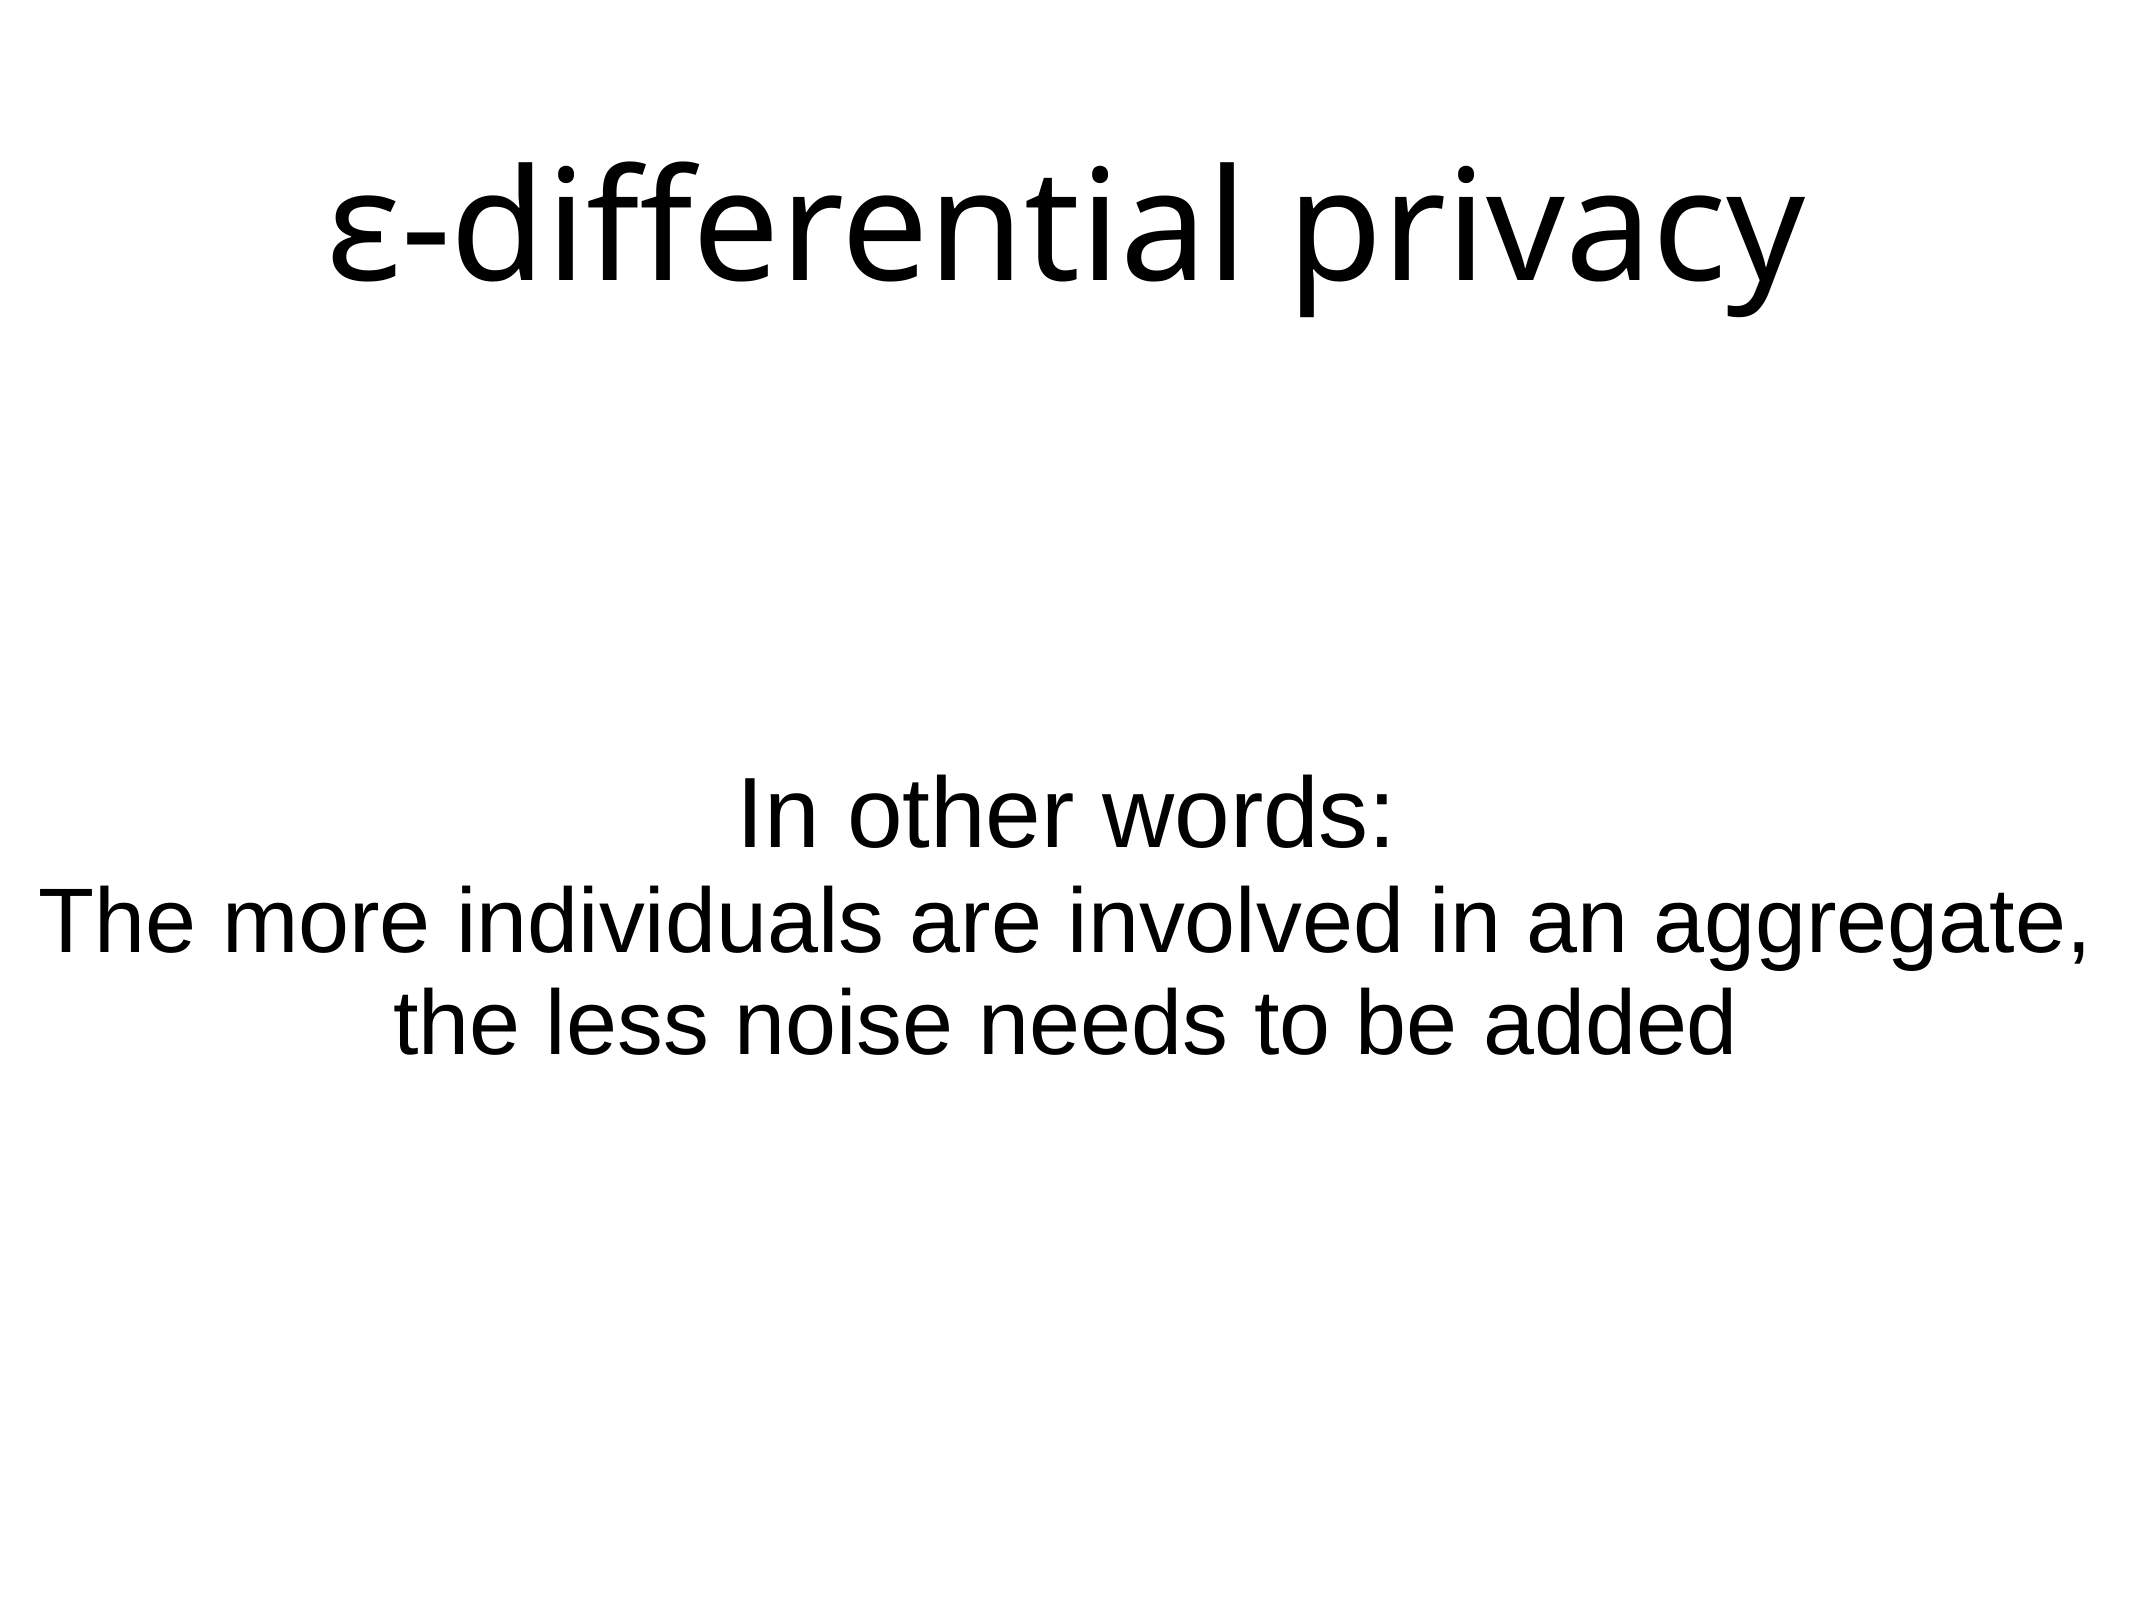

# ε-differential privacy
In other words:
The more individuals are involved in an aggregate, the less noise needs to be added